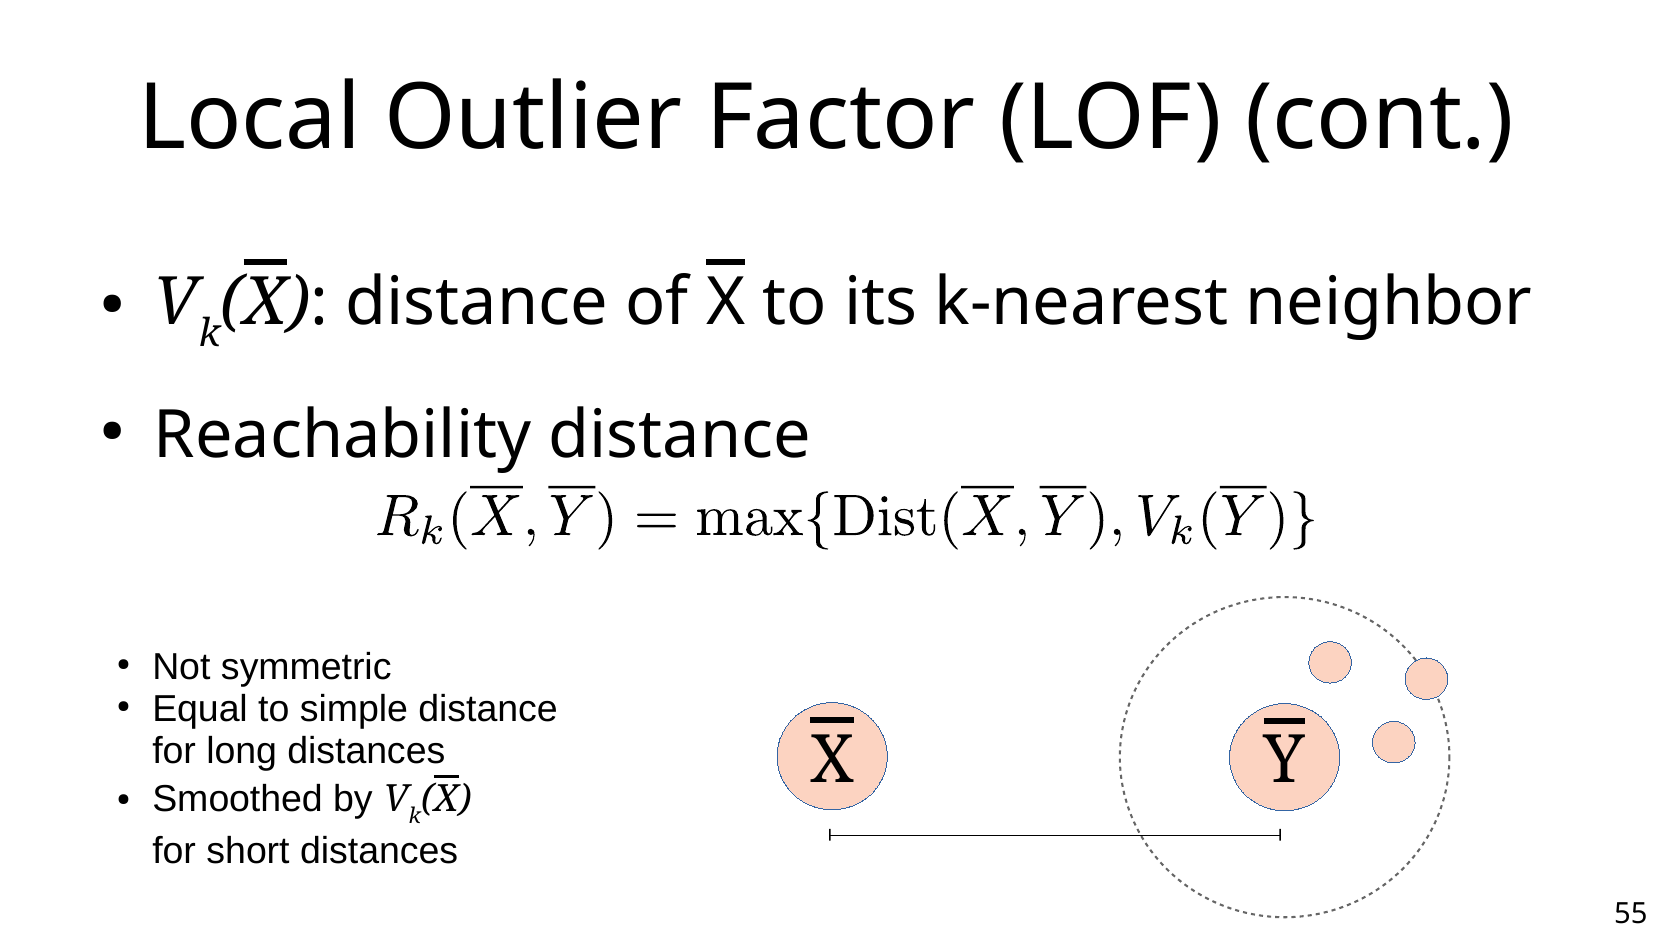

# Local Outlier Factor (LOF) (cont.)
Vk(X): distance of X to its k-nearest neighbor
Reachability distance
Not symmetric
Equal to simple distance for long distances
Smoothed by Vk(X)
for short distances
X
Y
55